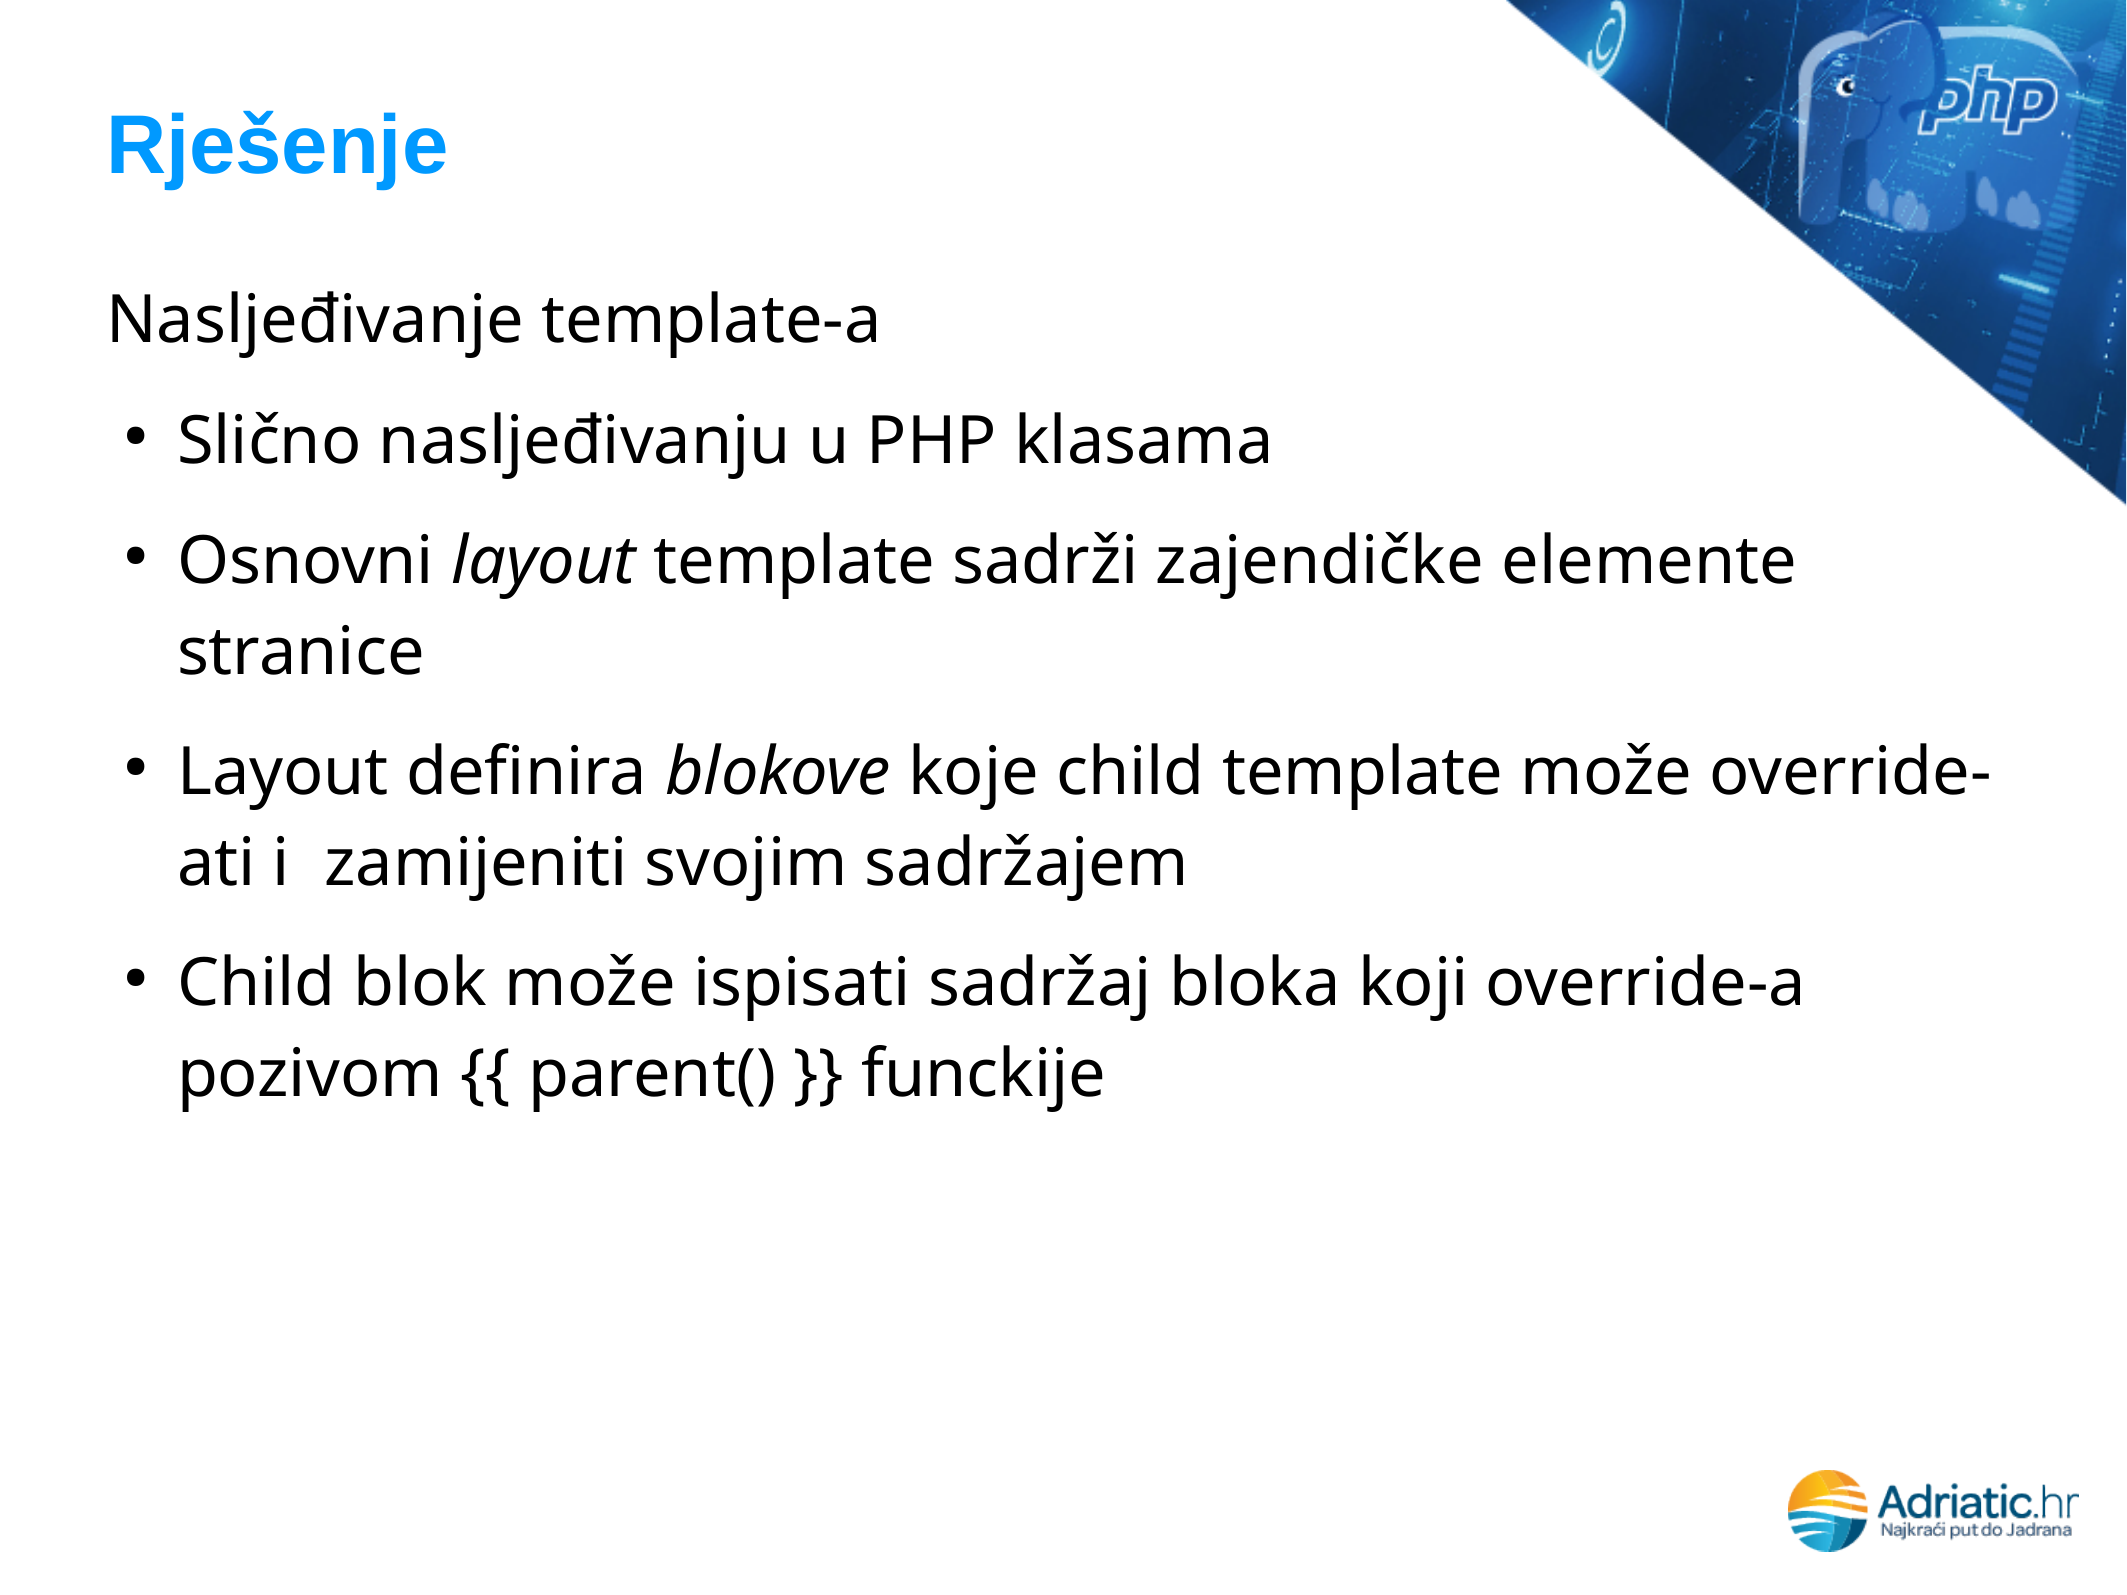

# Rješenje
Nasljeđivanje template-a
Slično nasljeđivanju u PHP klasama
Osnovni layout template sadrži zajendičke elemente stranice
Layout definira blokove koje child template može override-ati i zamijeniti svojim sadržajem
Child blok može ispisati sadržaj bloka koji override-a pozivom {{ parent() }} funckije